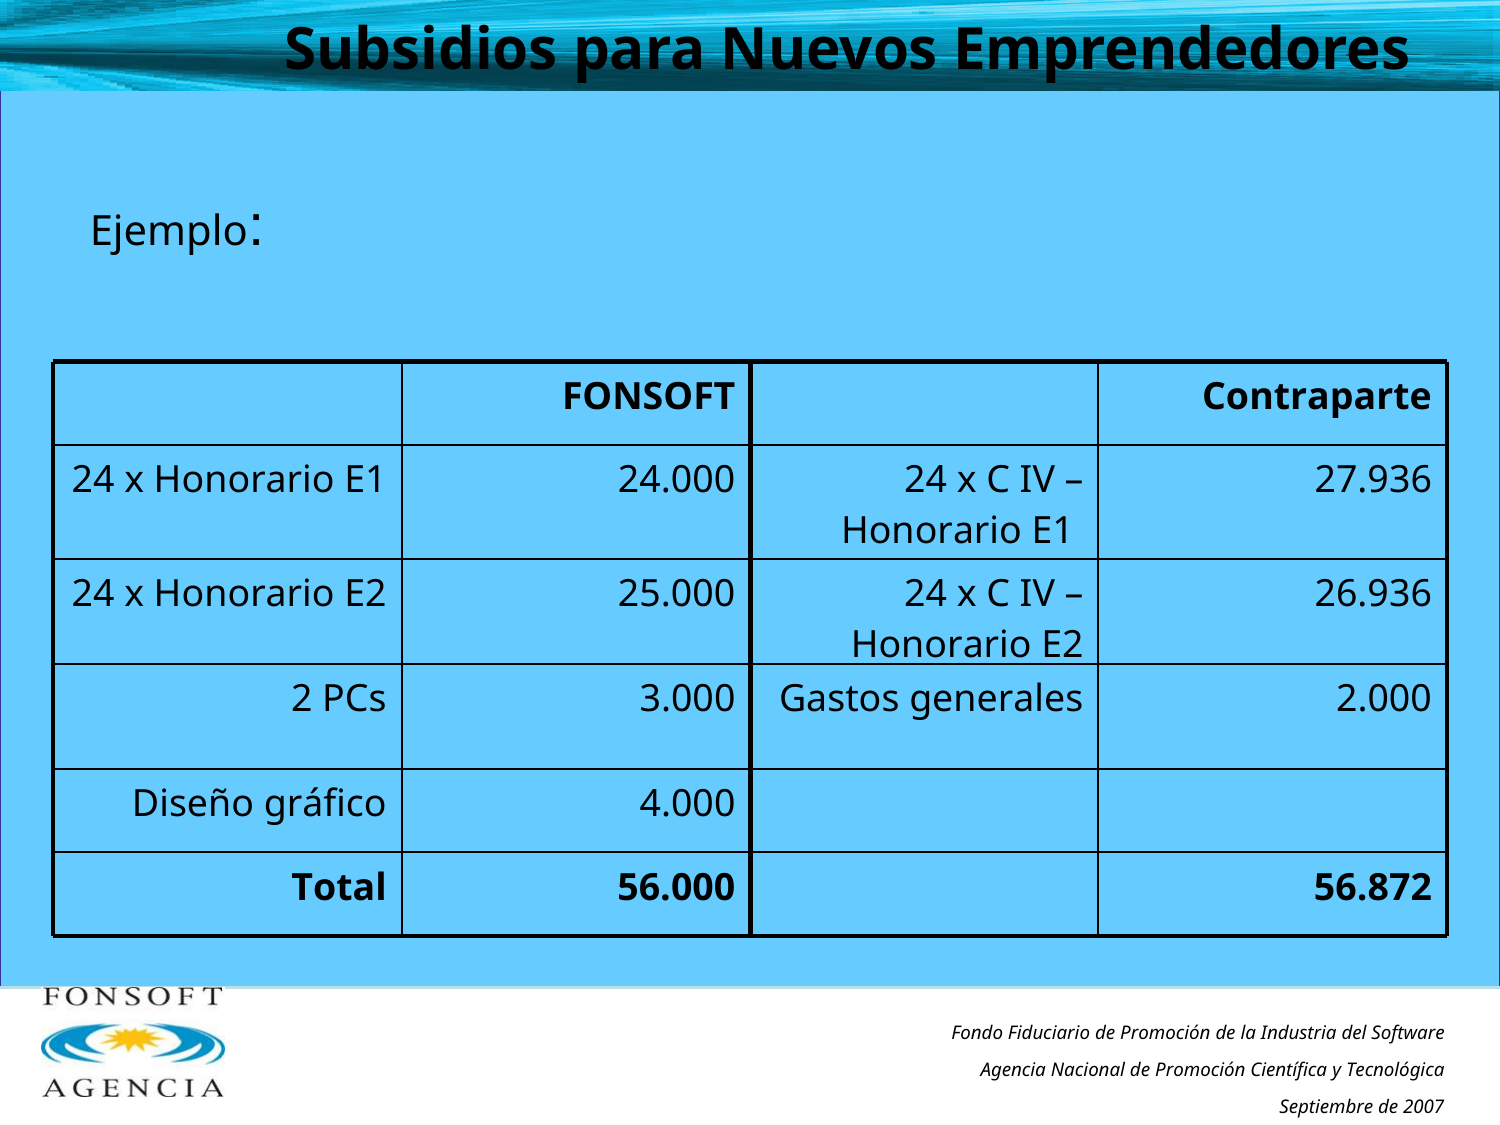

# Subsidios para Nuevos Emprendedores
Ejemplo:
FONSOFT
Contraparte
24 x Honorario E1
24.000
24 x C IV – Honorario E1
27.936
24 x Honorario E2
25.000
24 x C IV – Honorario E2
26.936
2 PCs
3.000
Gastos generales
2.000
Diseño gráfico
4.000
Total
56.000
56.872